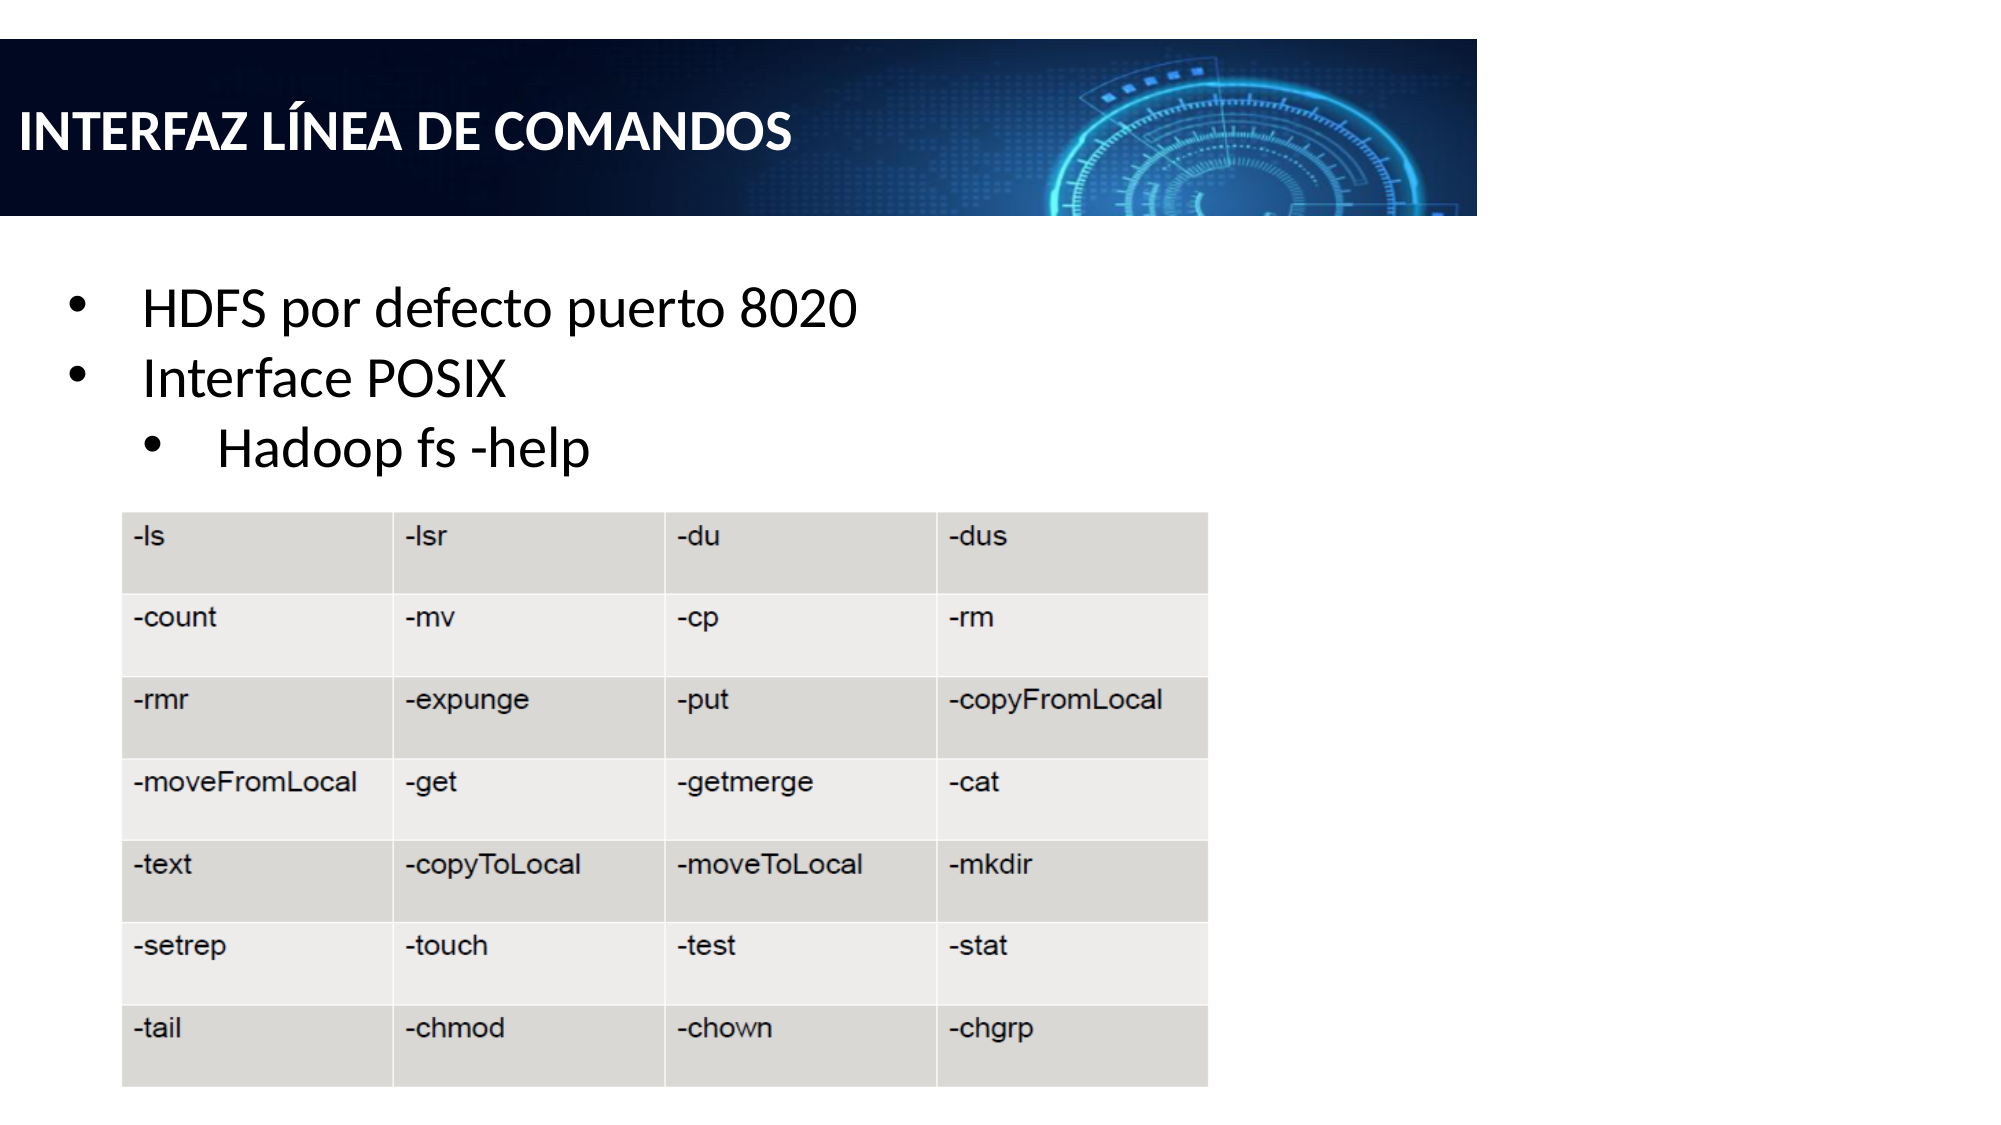

INTERFAZ LÍNEA DE COMANDOS
HDFS por defecto puerto 8020
Interface POSIX
Hadoop fs -help